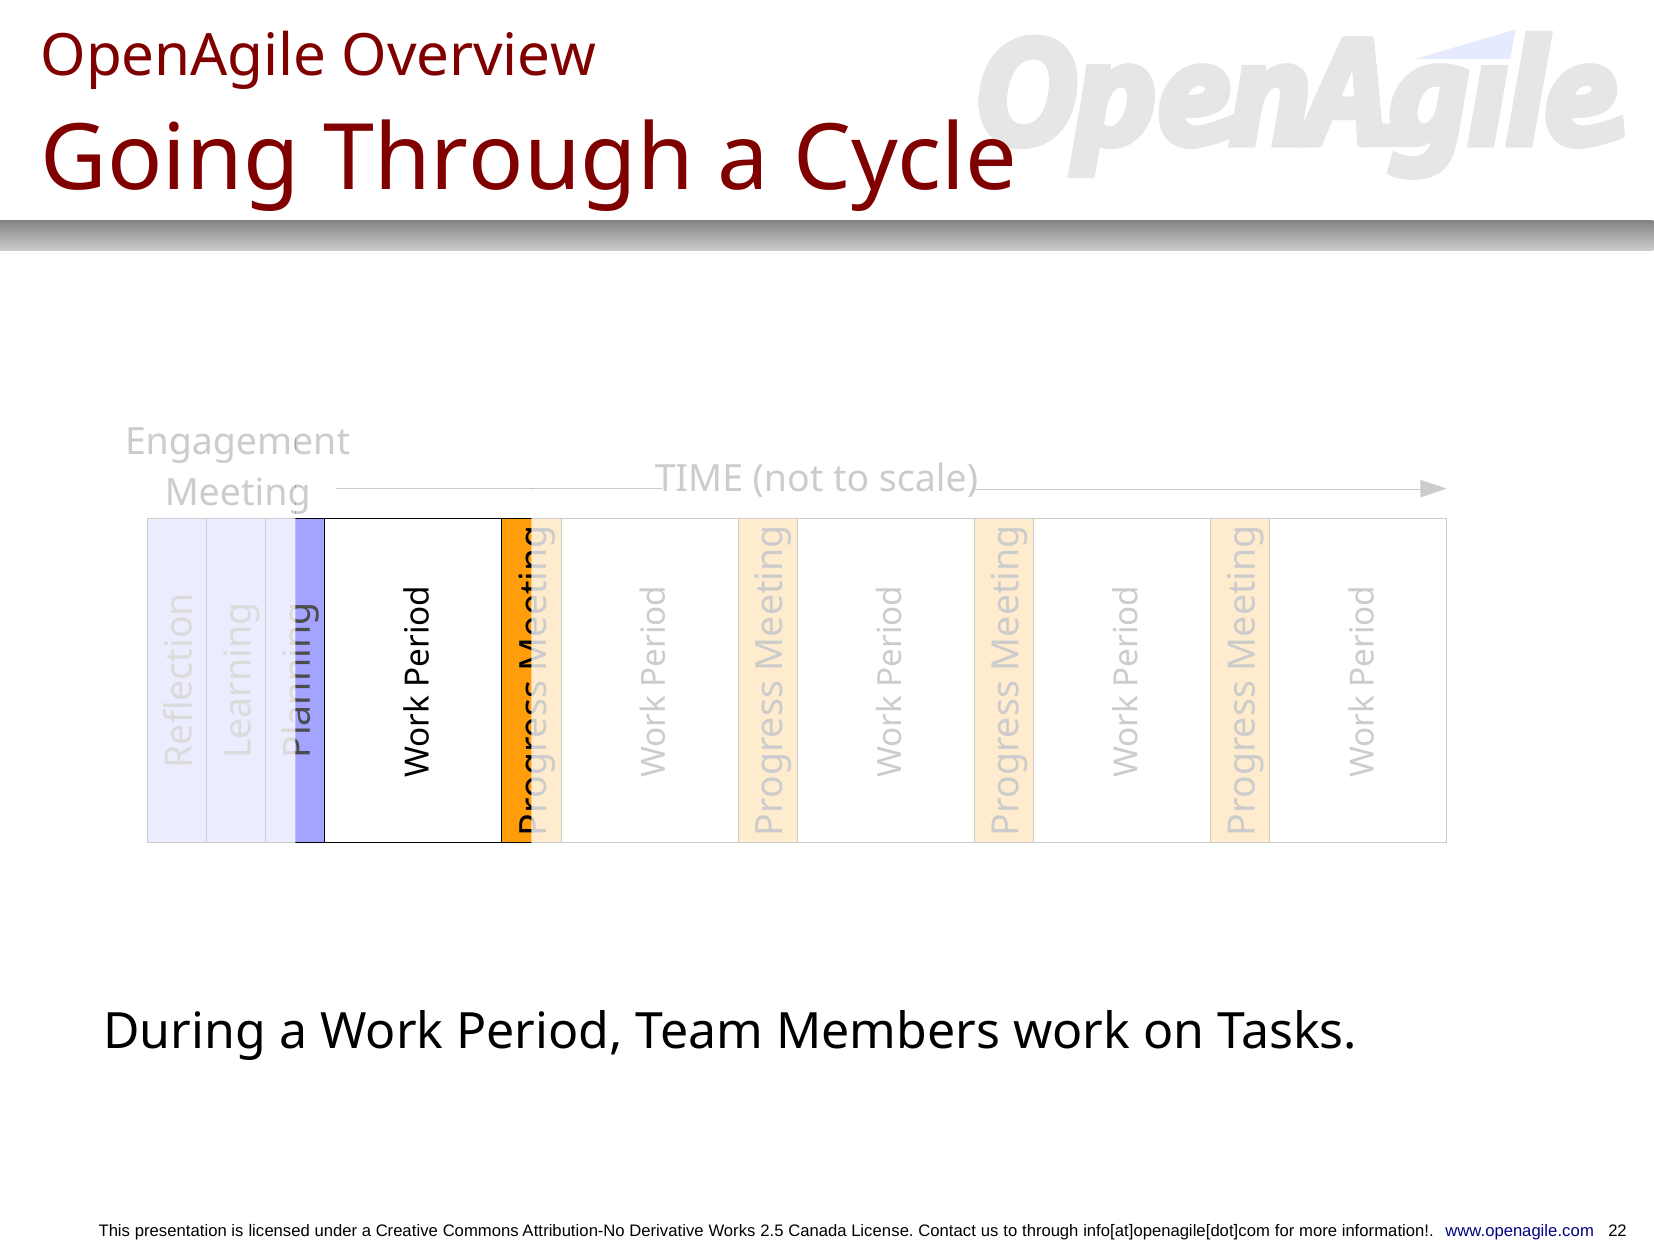

# OpenAgile Overview Going Through a Cycle
Engagement
Meeting
TIME (not to scale)
Reflection
Learning
Planning
Progress Meeting
Progress Meeting
Progress Meeting
Progress Meeting
Work Period
Work Period
Work Period
Work Period
Work Period
During a Work Period, Team Members work on Tasks.